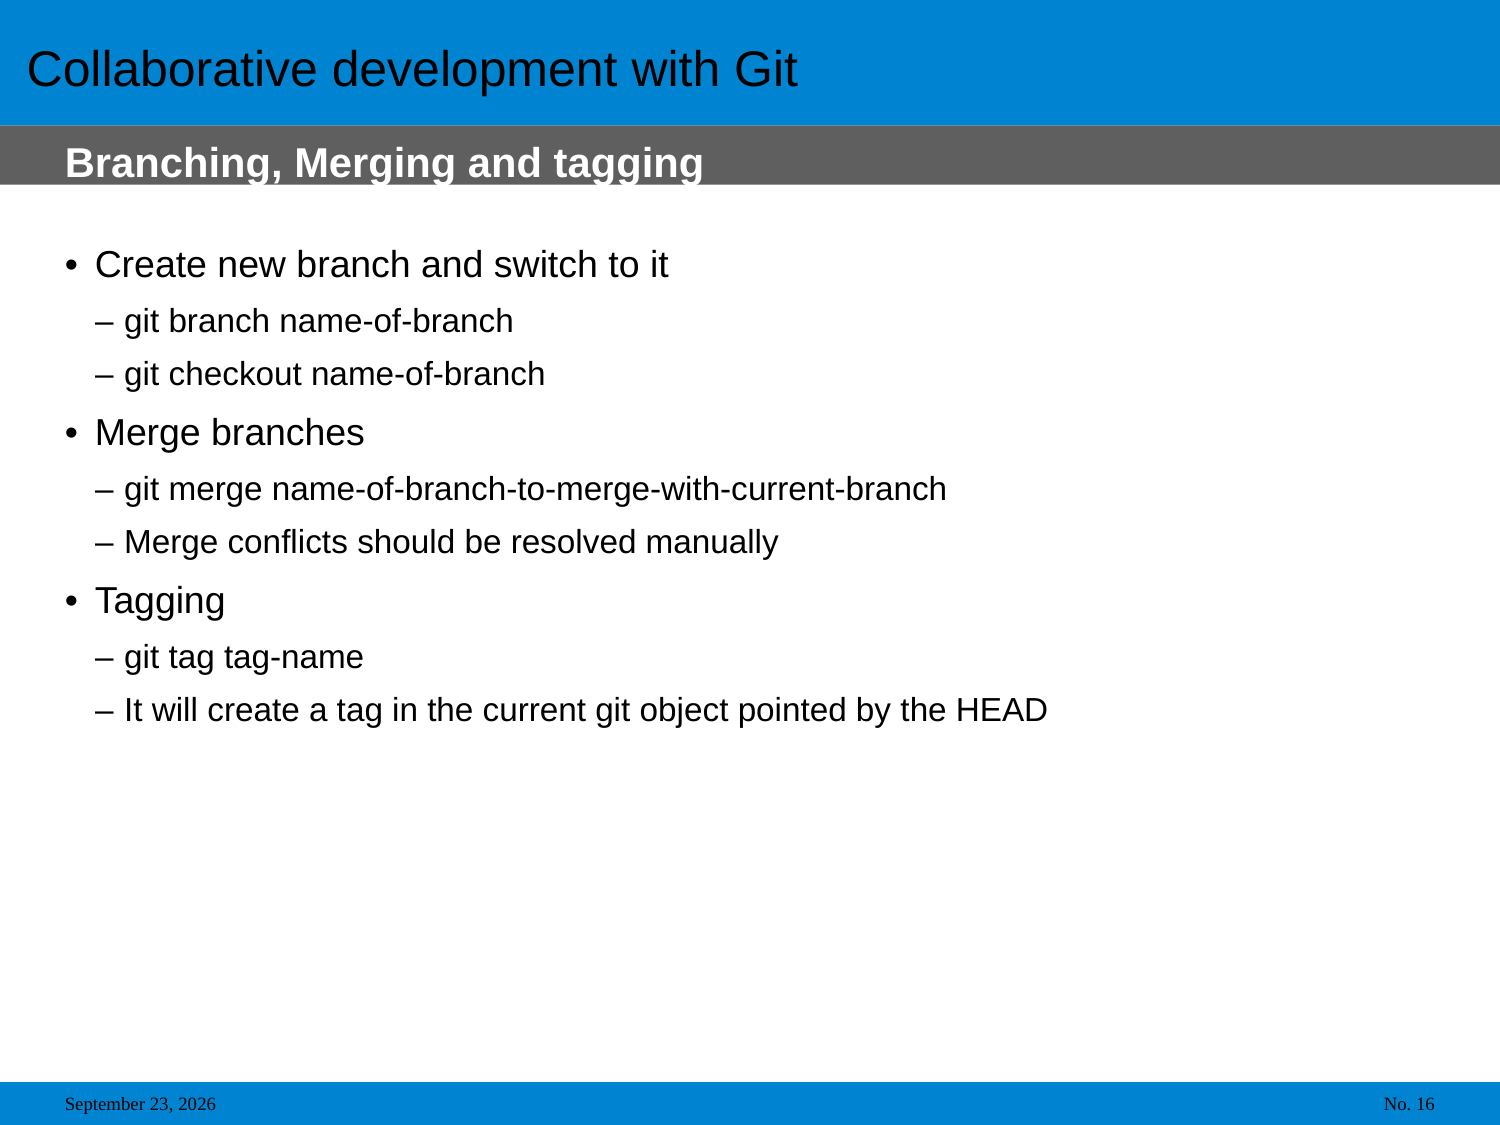

# Branching, Merging and tagging
Create new branch and switch to it
git branch name-of-branch
git checkout name-of-branch
Merge branches
git merge name-of-branch-to-merge-with-current-branch
Merge conflicts should be resolved manually
Tagging
git tag tag-name
It will create a tag in the current git object pointed by the HEAD
16